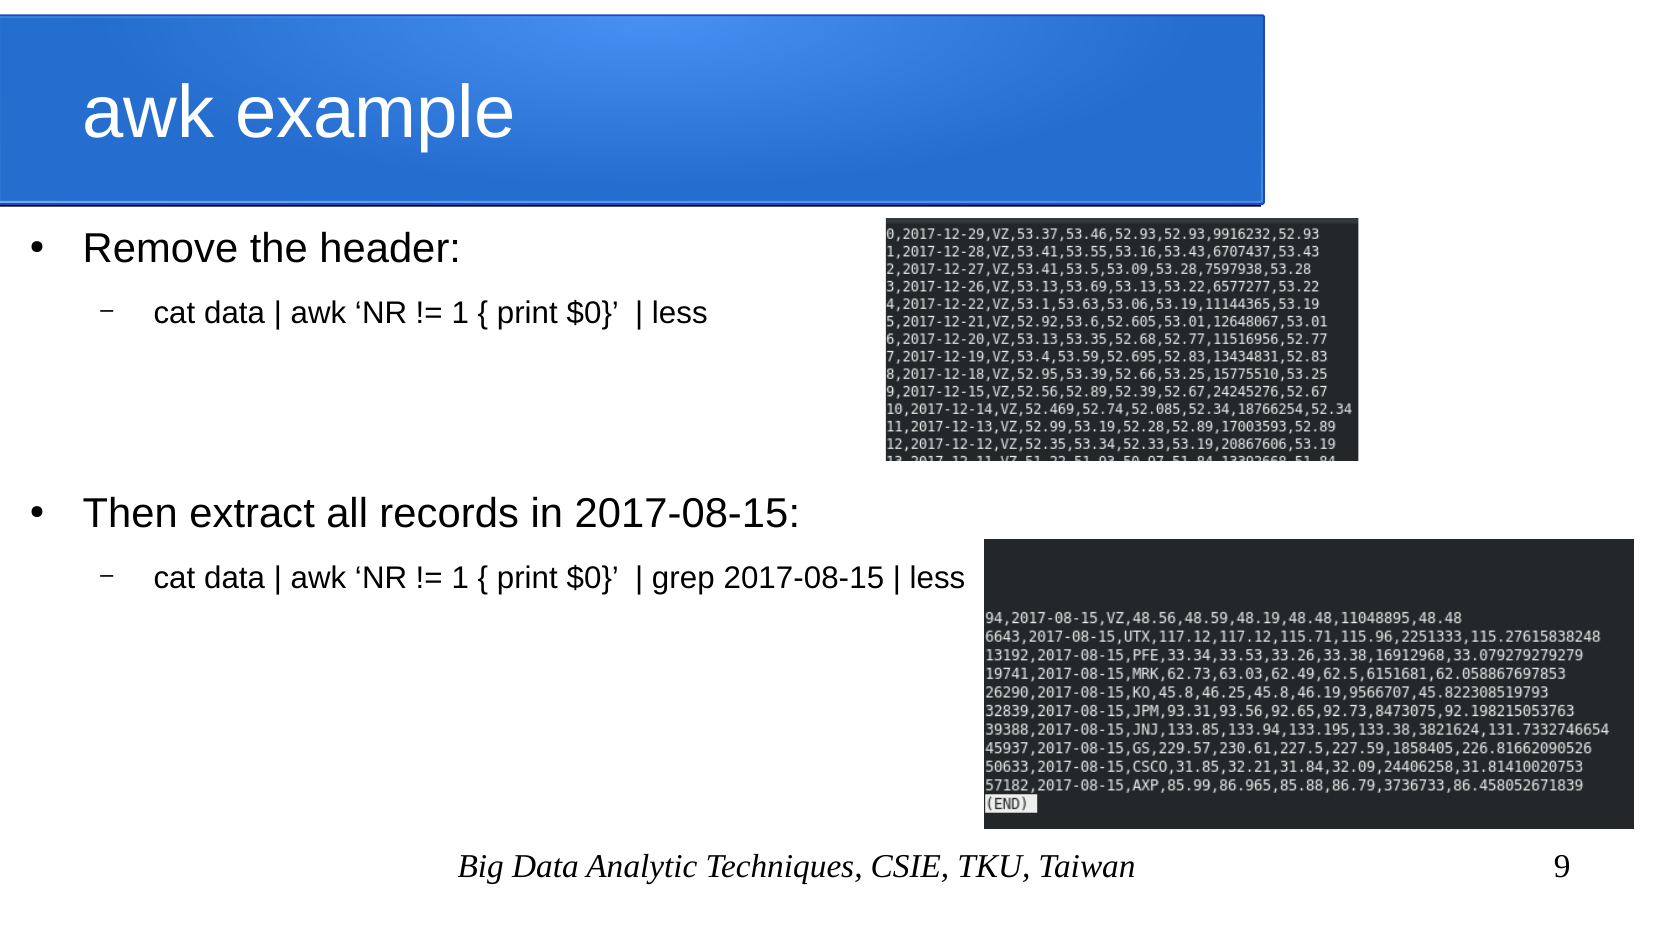

# awk example
Remove the header:
cat data | awk ‘NR != 1 { print $0}’ | less
Then extract all records in 2017-08-15:
cat data | awk ‘NR != 1 { print $0}’ | grep 2017-08-15 | less
Big Data Analytic Techniques, CSIE, TKU, Taiwan
9